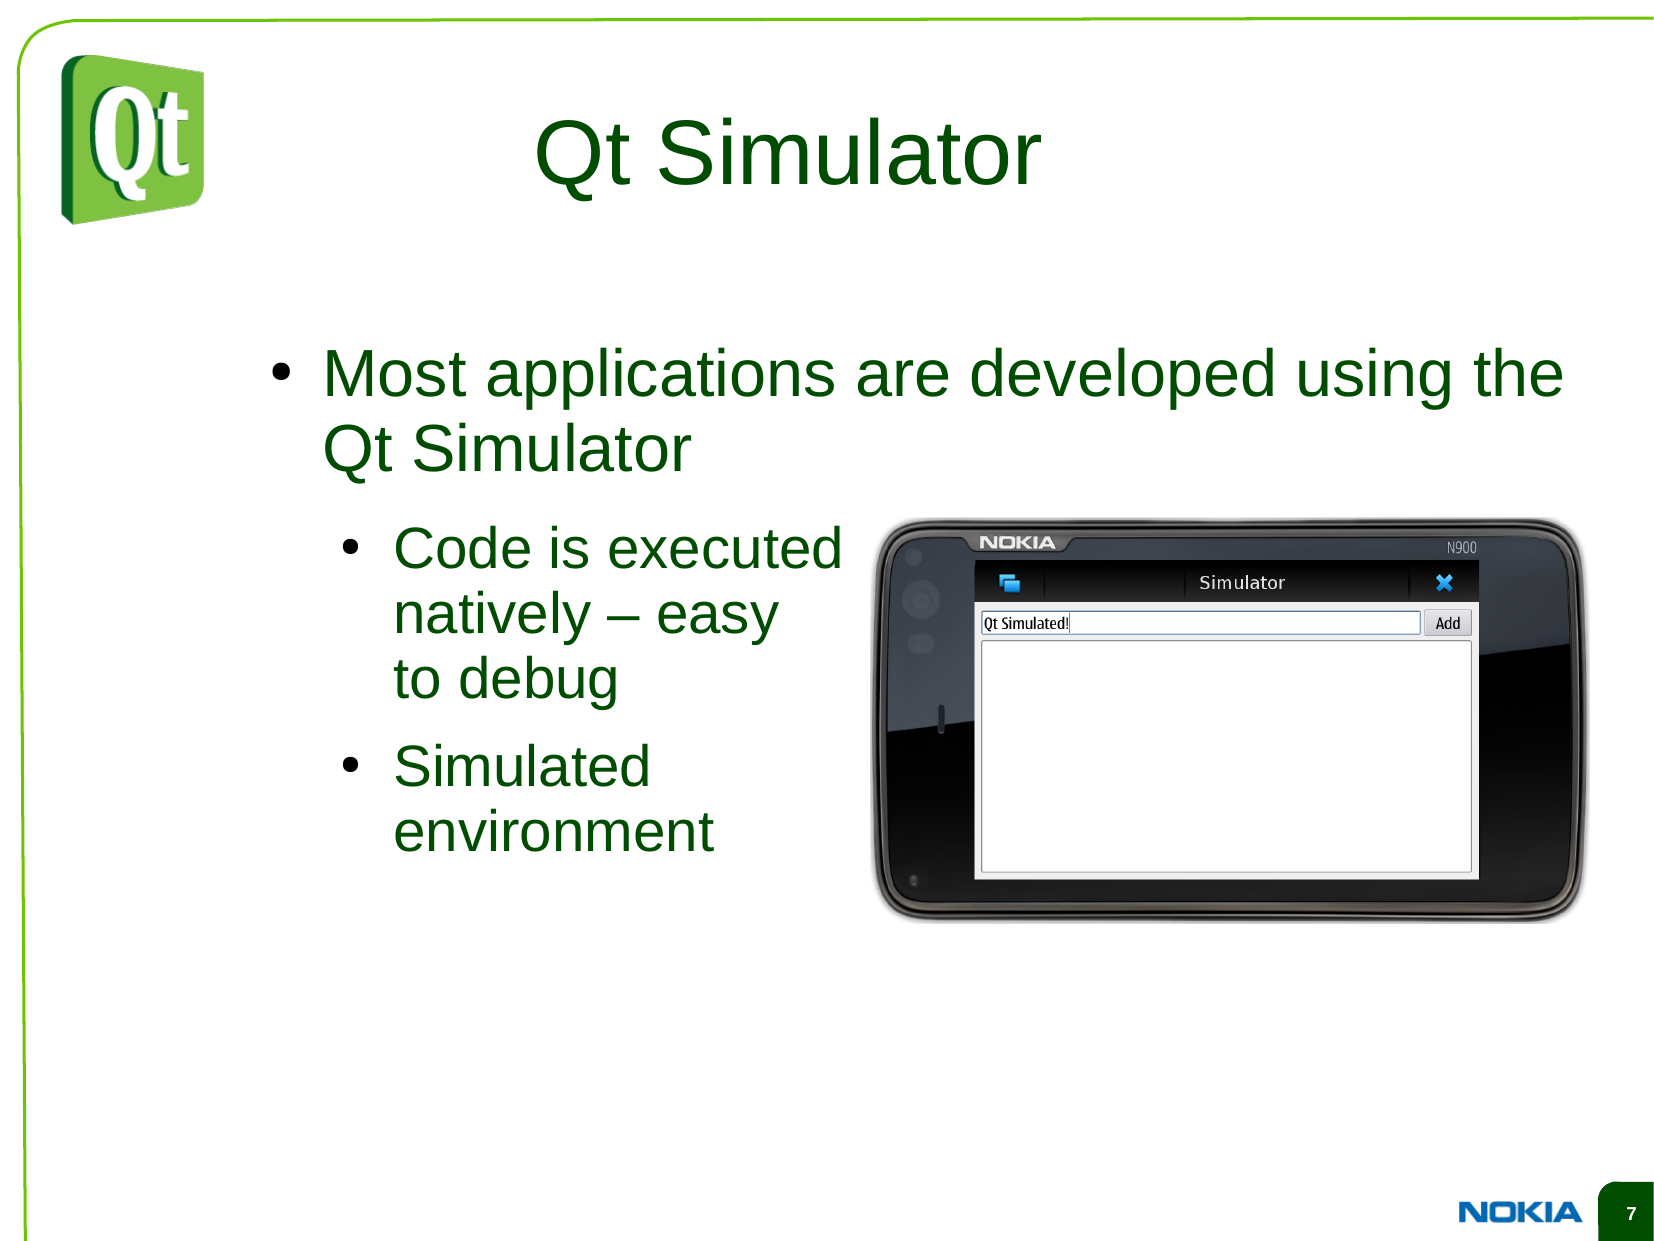

# Qt Simulator
Most applications are developed using the Qt Simulator
Code is executed
natively – easy
to debug
Simulated
environment